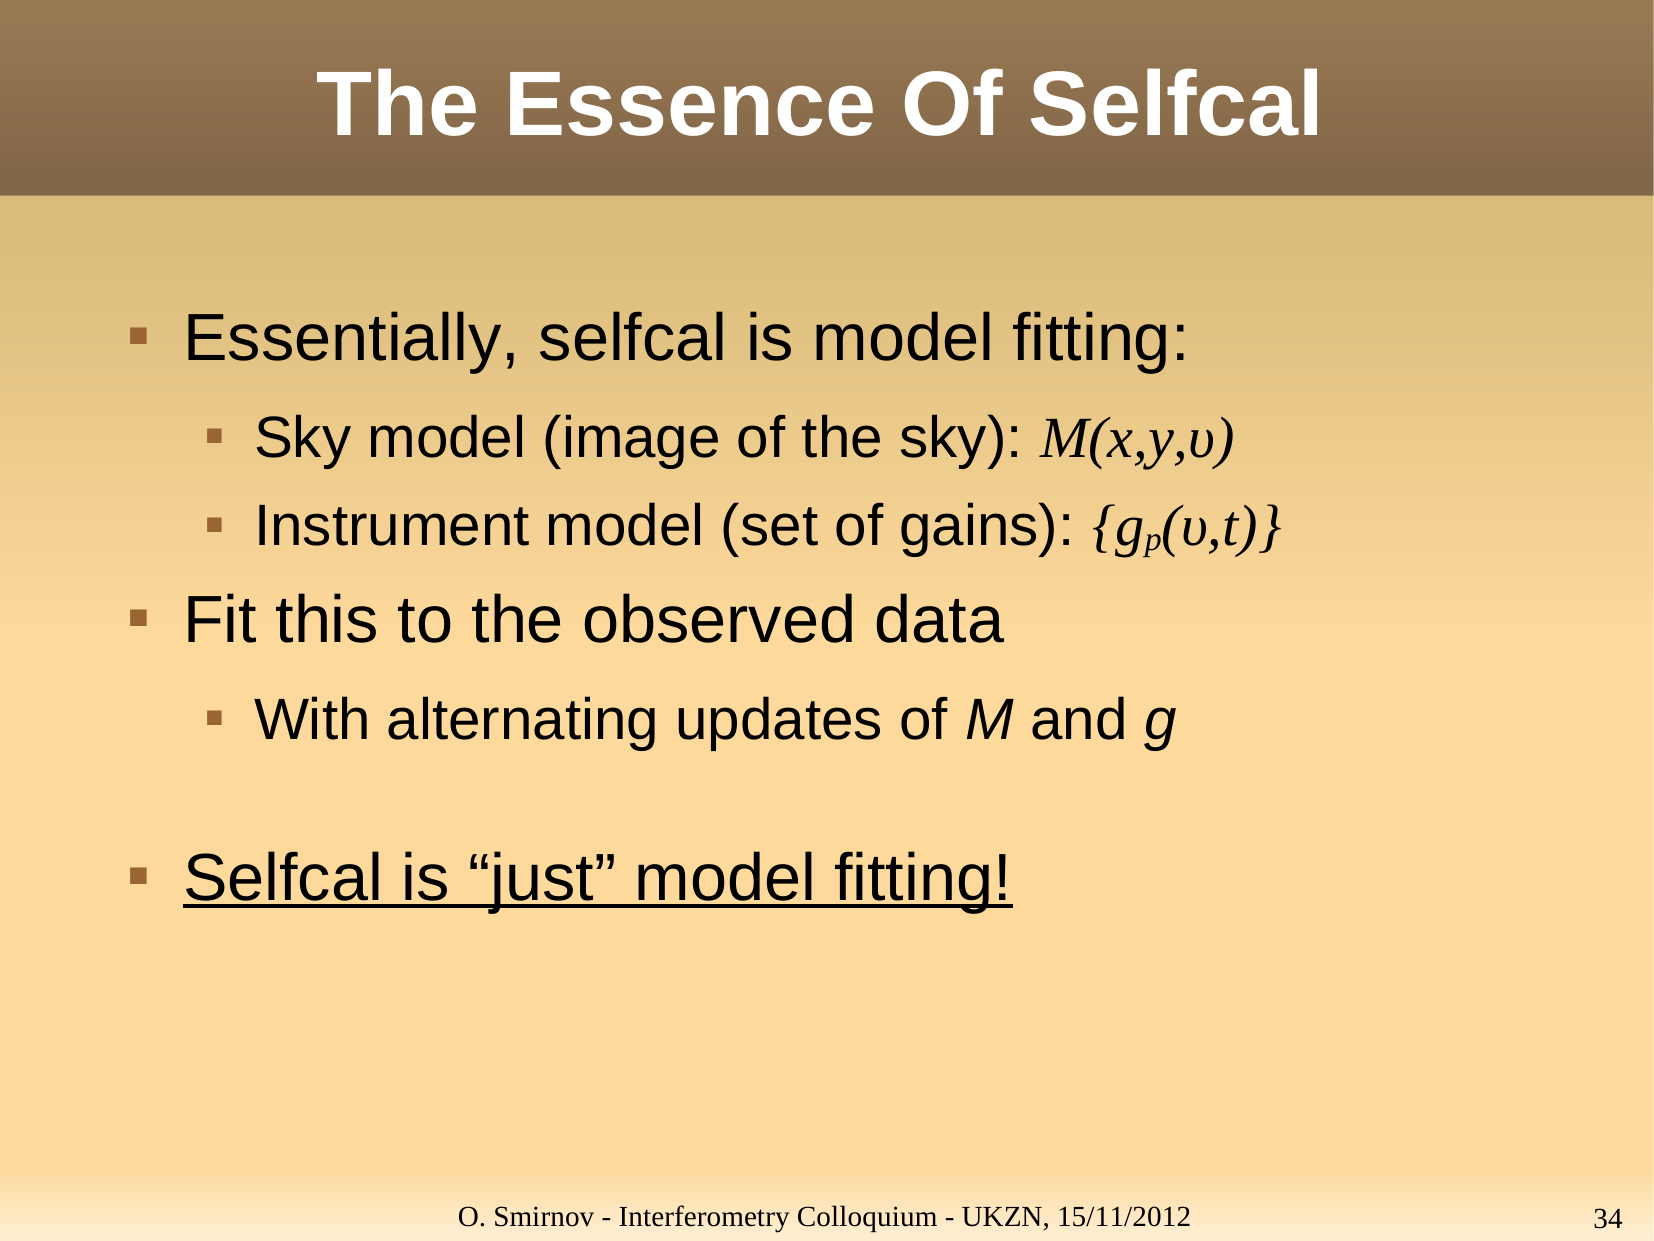

# The Essence Of Selfcal
Essentially, selfcal is model fitting:
Sky model (image of the sky): M(x,y,υ)
Instrument model (set of gains): {gp(υ,t)}
Fit this to the observed data
With alternating updates of M and g
Selfcal is “just” model fitting!
O. Smirnov - Interferometry Colloquium - UKZN, 15/11/2012
34